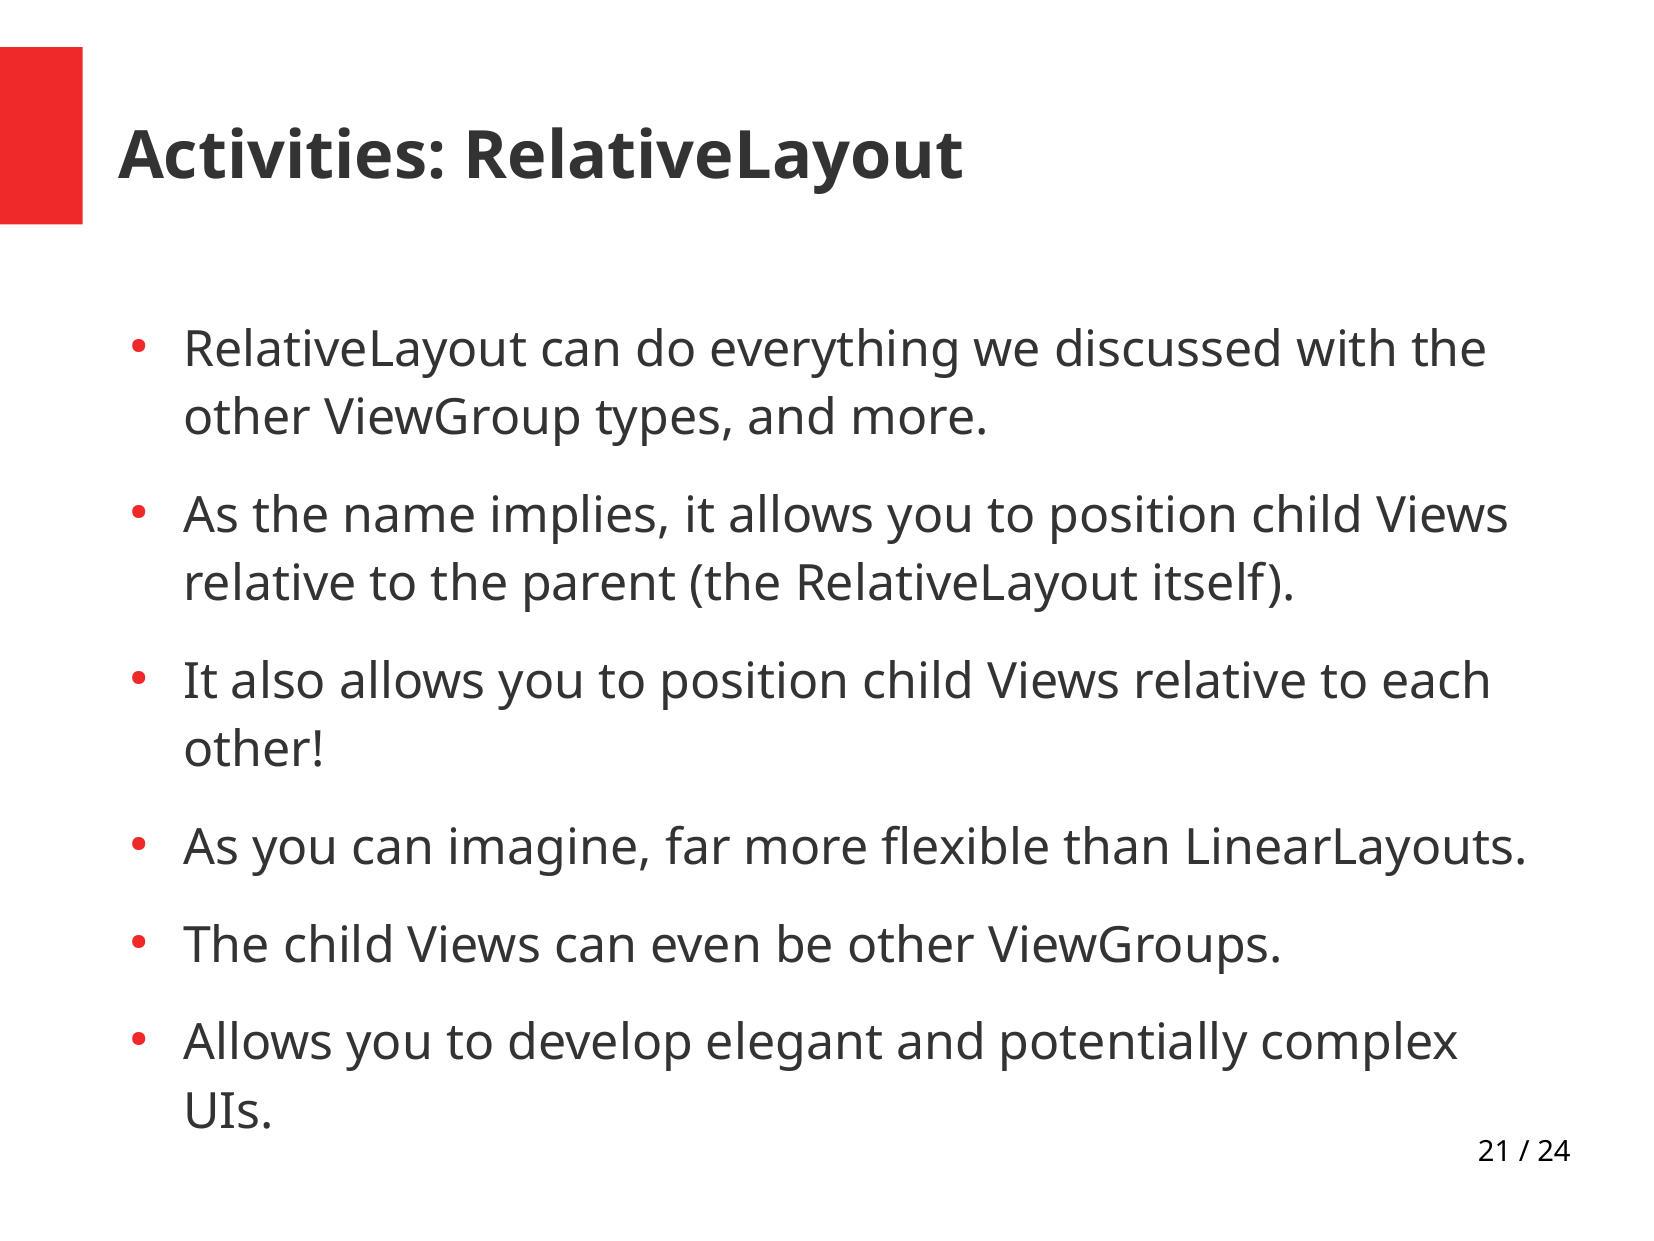

# Activities: RelativeLayout
RelativeLayout can do everything we discussed with the other ViewGroup types, and more.
As the name implies, it allows you to position child Views relative to the parent (the RelativeLayout itself).
It also allows you to position child Views relative to each other!
As you can imagine, far more flexible than LinearLayouts.
The child Views can even be other ViewGroups.
Allows you to develop elegant and potentially complex UIs.
21